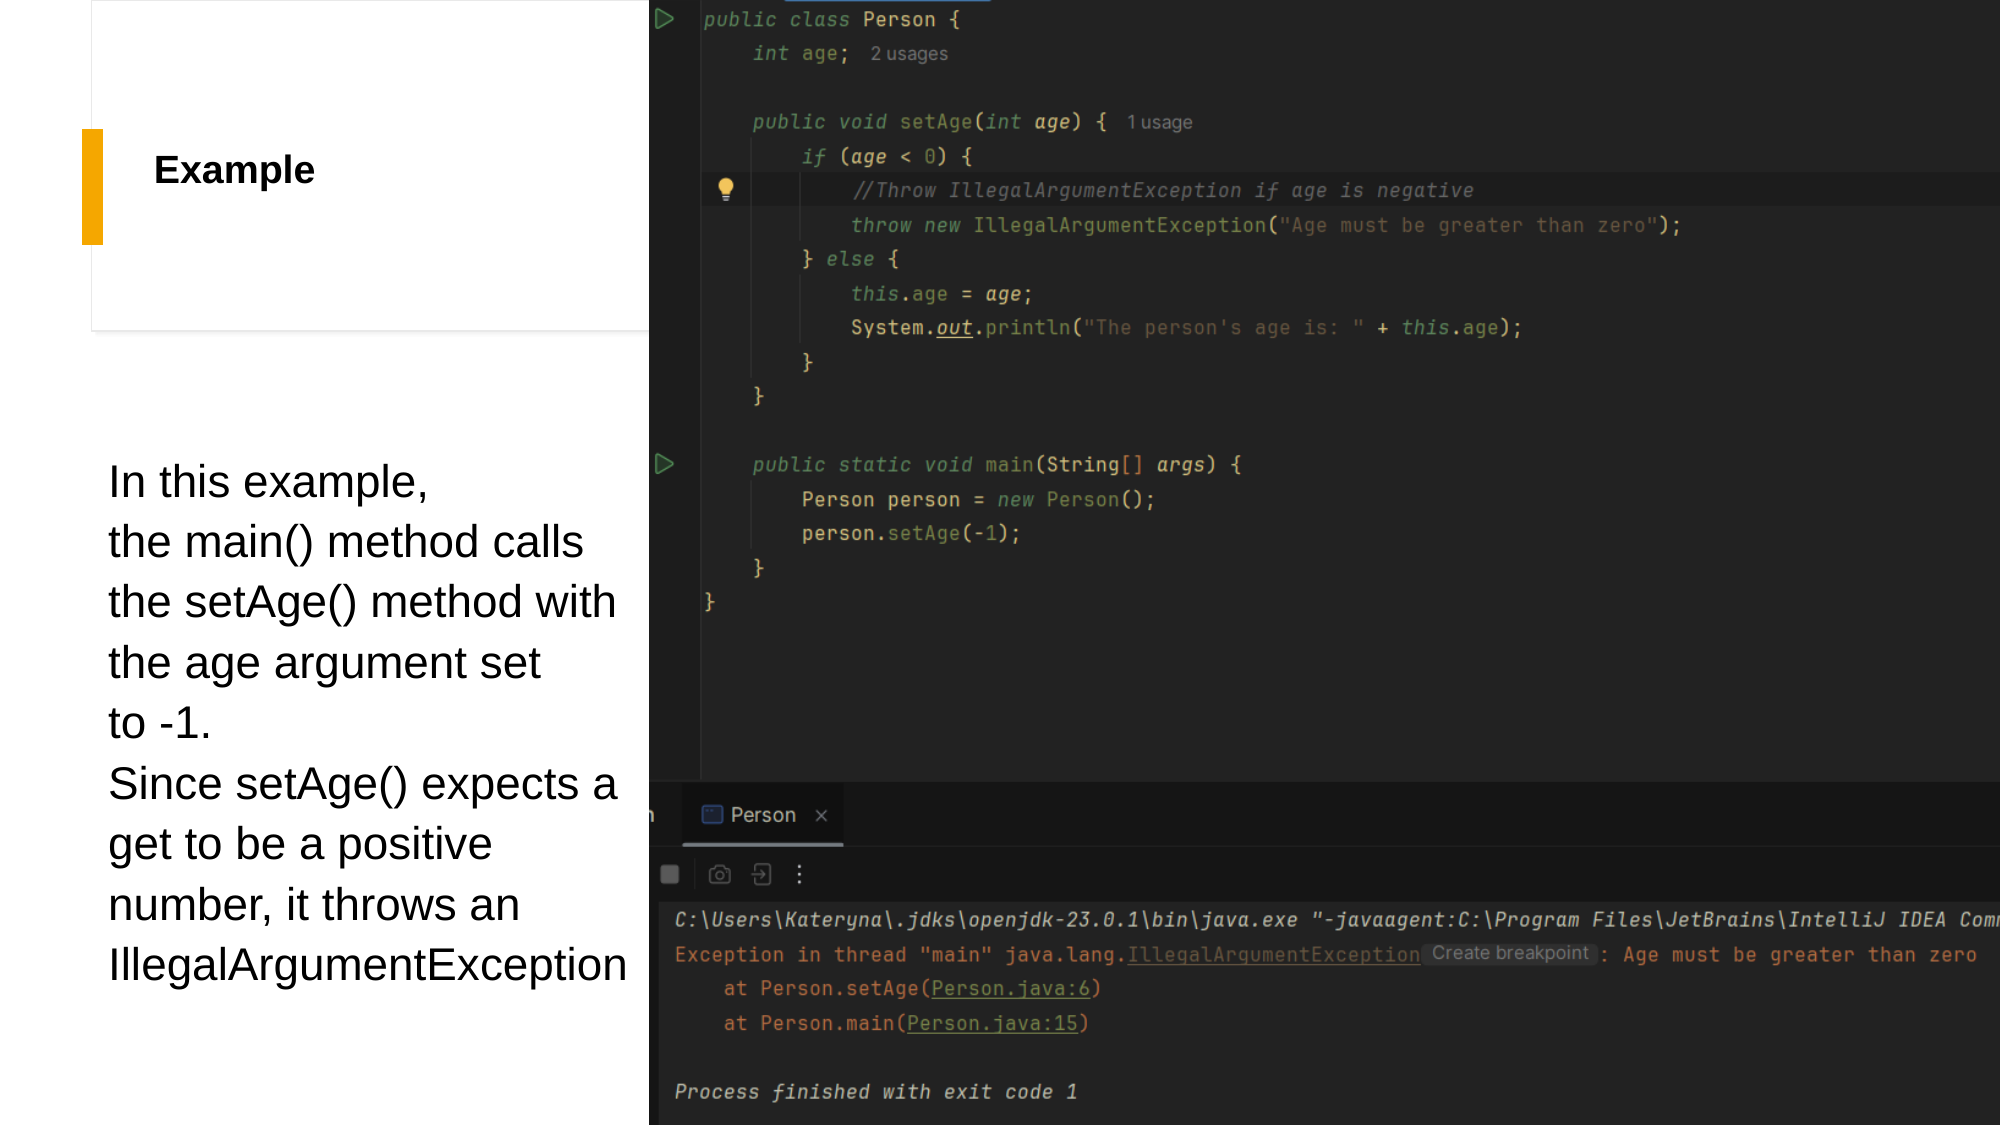

# Example
In this example, the main() method calls the setAge() method with the age argument set
to -1.
Since setAge() expects aget to be a positive number, it throws an 
IllegalArgumentException